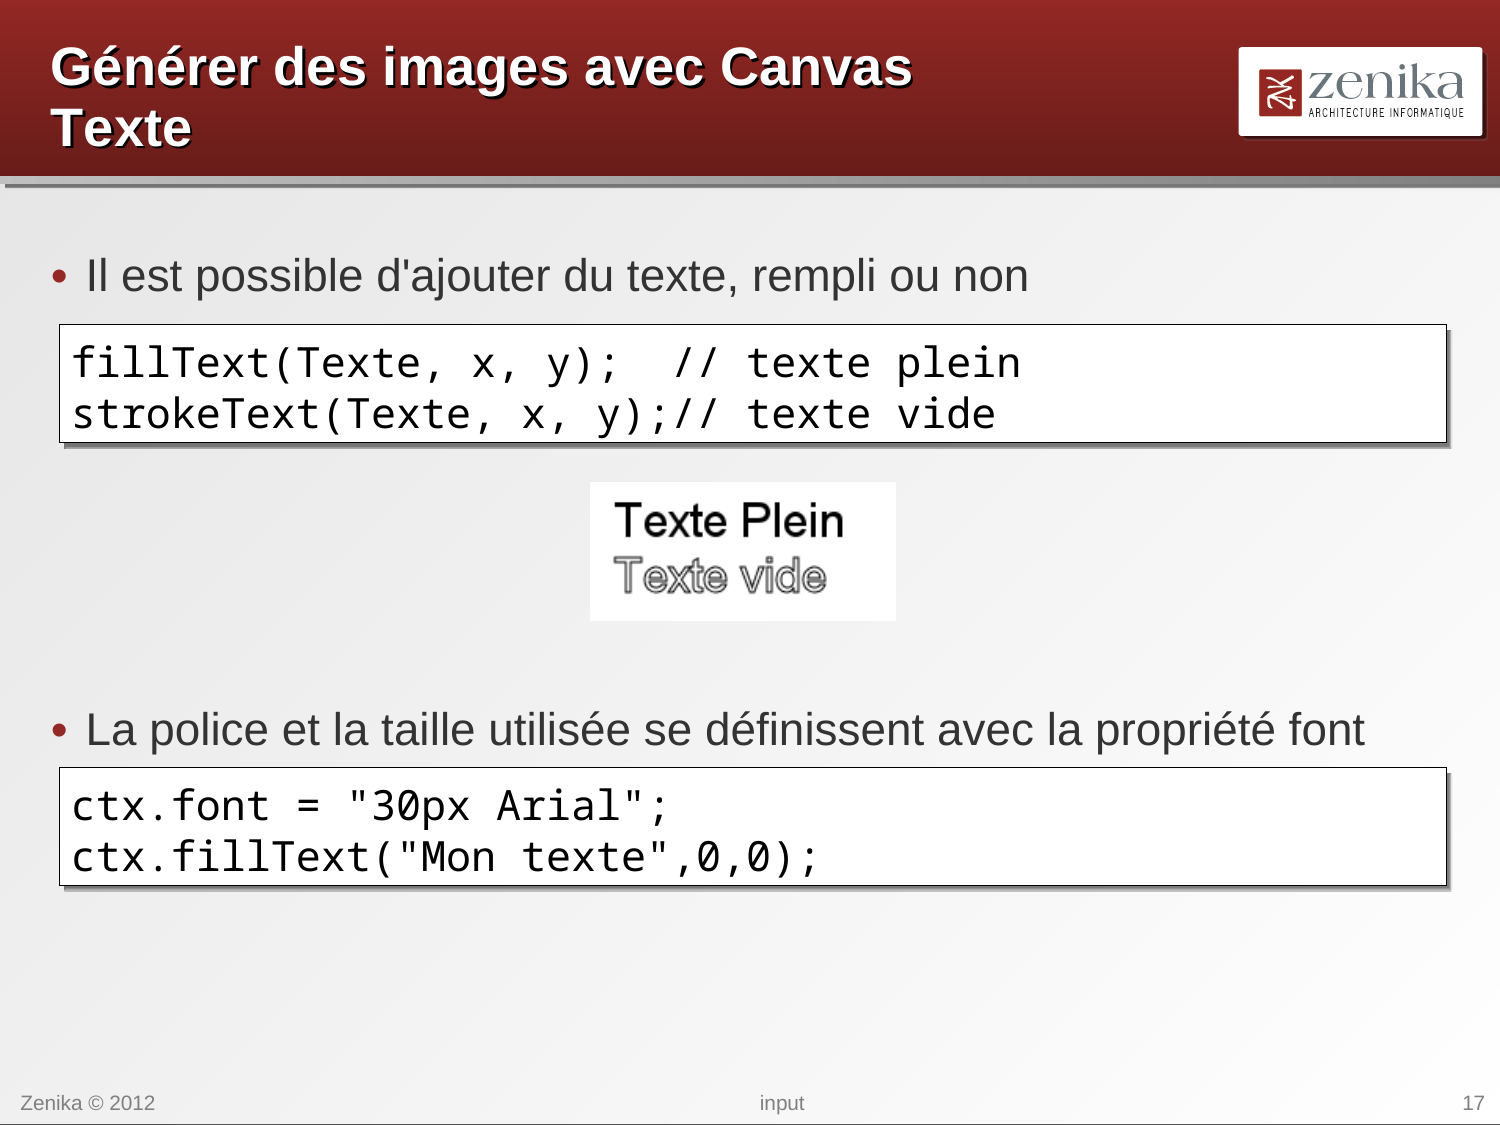

# Générer des images avec Canvas Texte
Il est possible d'ajouter du texte, rempli ou non
La police et la taille utilisée se définissent avec la propriété font
fillText(Texte, x, y); // texte plein
strokeText(Texte, x, y);// texte vide
ctx.font = "30px Arial";
ctx.fillText("Mon texte",0,0);